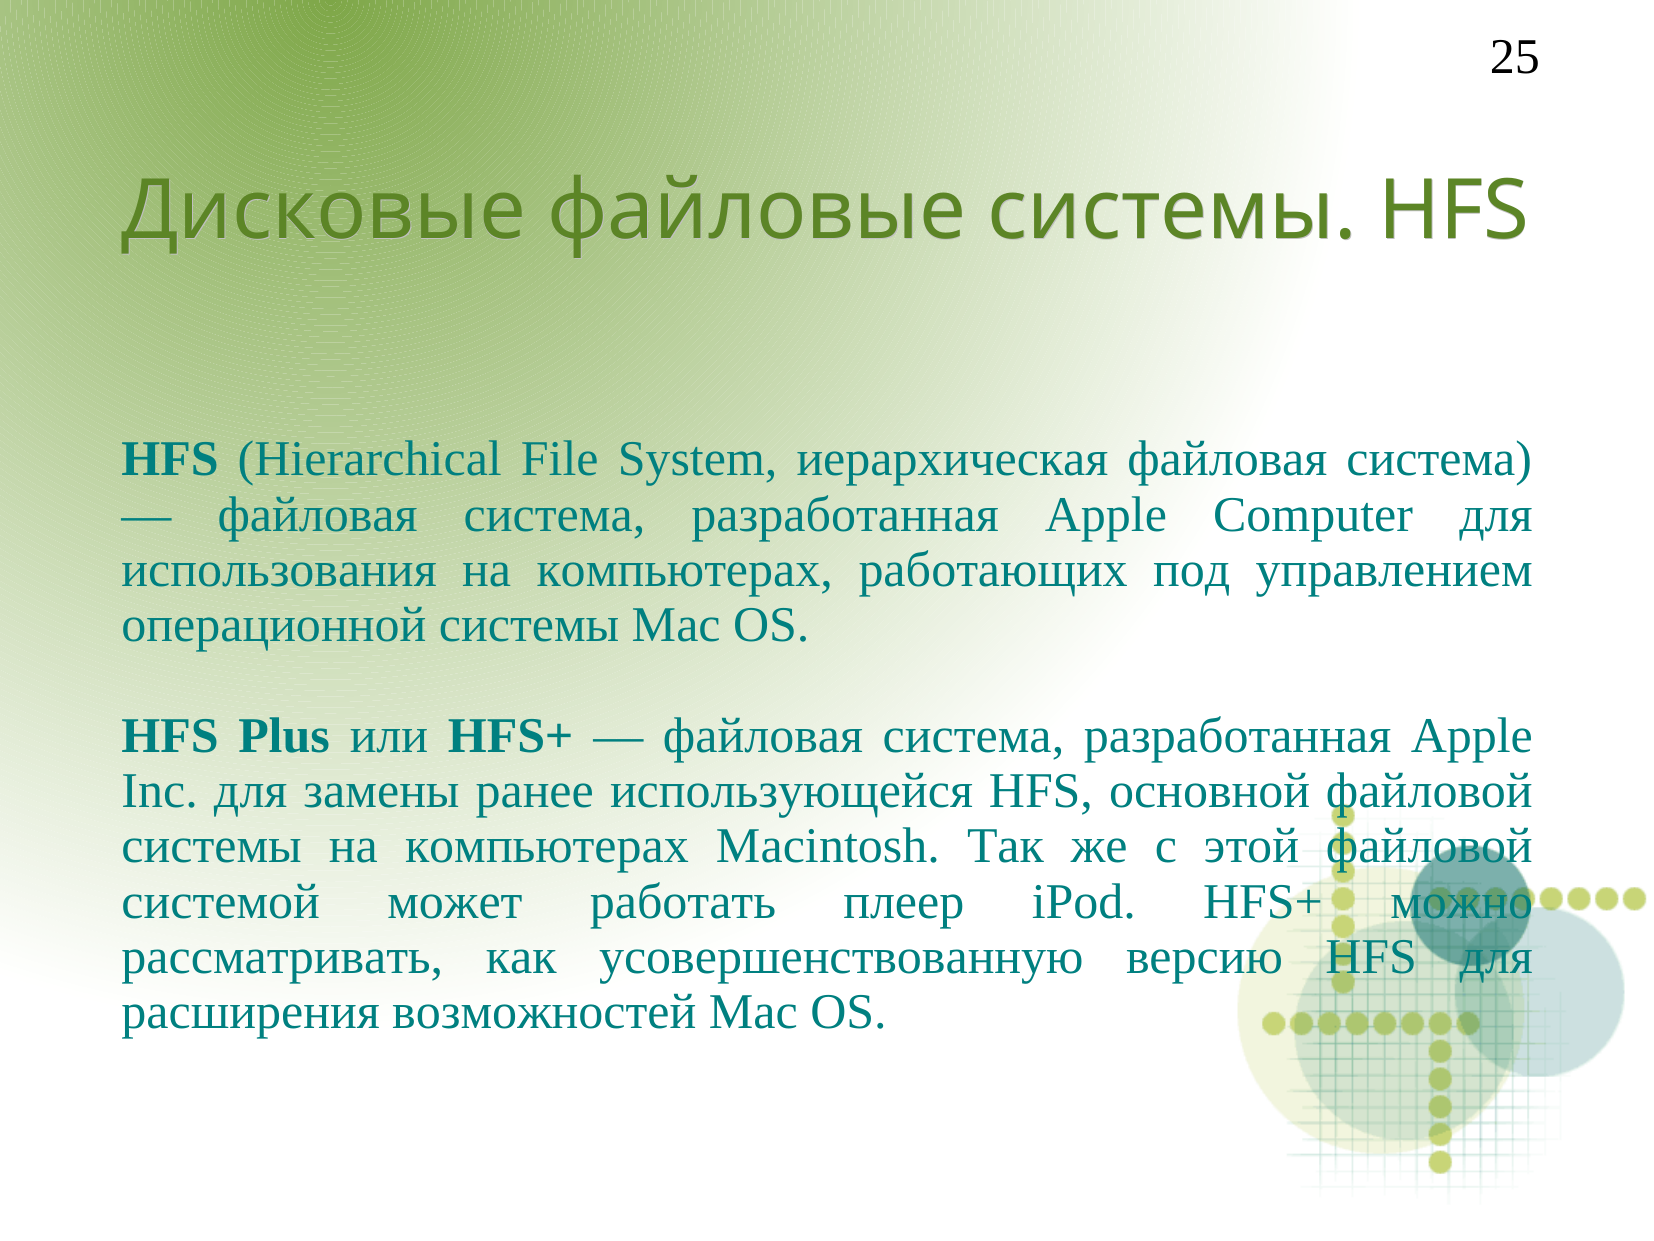

# Дисковые файловые системы. HFS
HFS (Hierarchical File System, иерархическая файловая система) — файловая система, разработанная Apple Computer для использования на компьютерах, работающих под управлением операционной системы Mac OS.
HFS Plus или HFS+ — файловая система, разработанная Apple Inc. для замены ранее использующейся HFS, основной файловой системы на компьютерах Macintosh. Так же с этой файловой системой может работать плеер iPod. HFS+ можно рассматривать, как усовершенствованную версию HFS для расширения возможностей Mac OS.